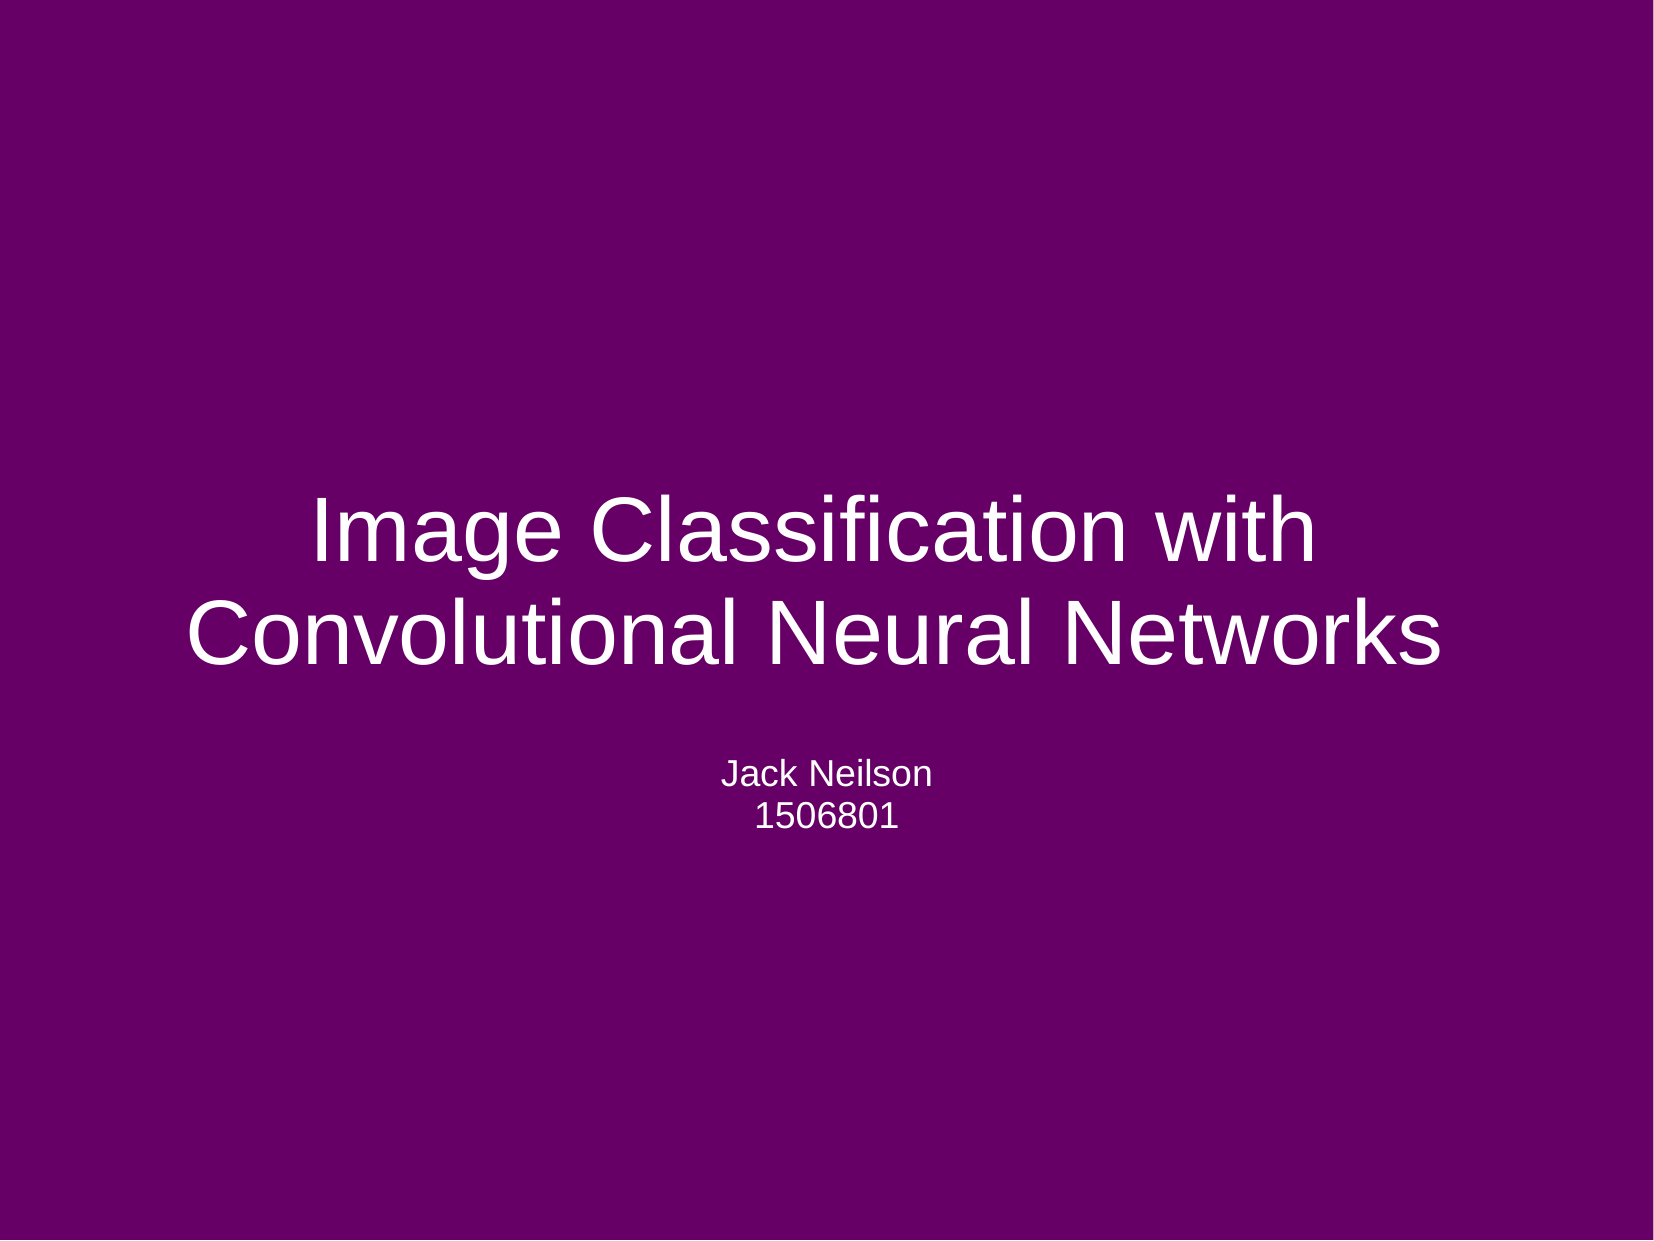

# Image Classification with Convolutional Neural Networks
Jack Neilson
1506801